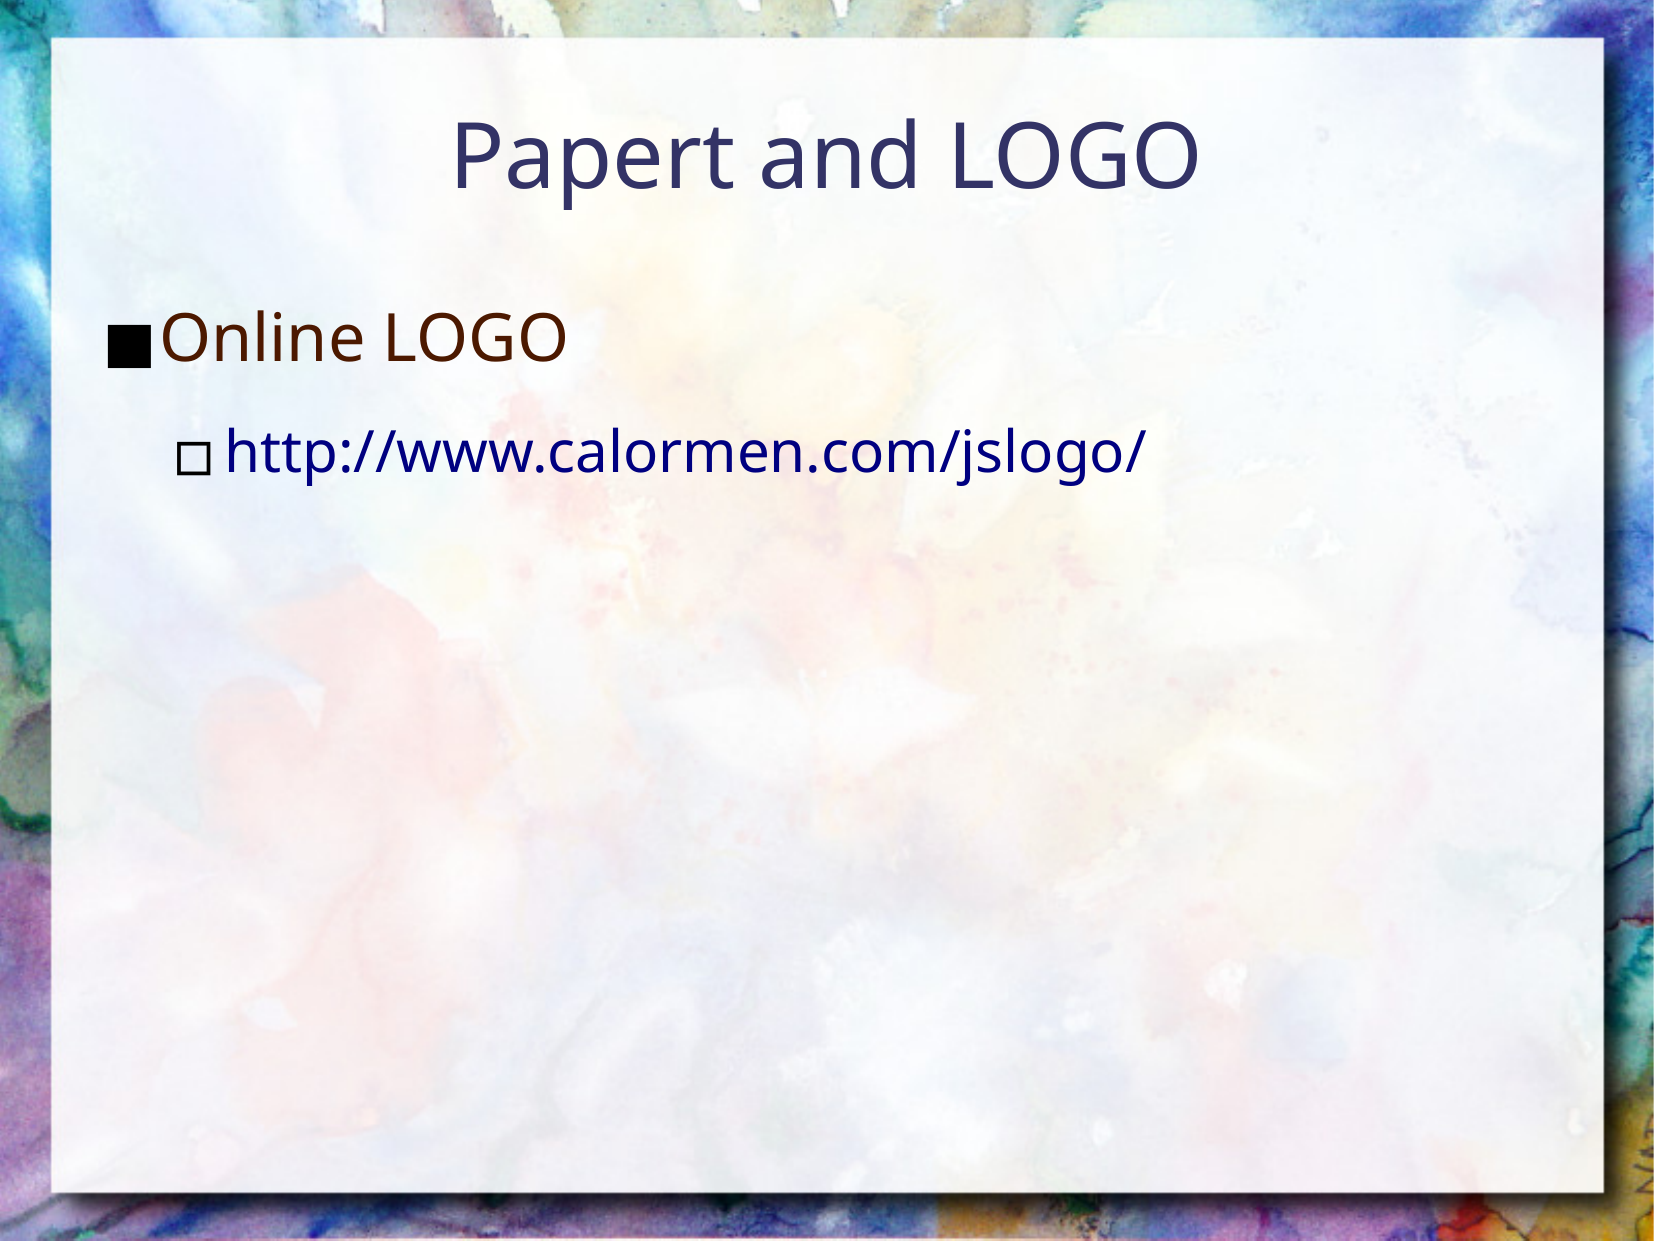

# Papert and LOGO
Online LOGO
http://www.calormen.com/jslogo/